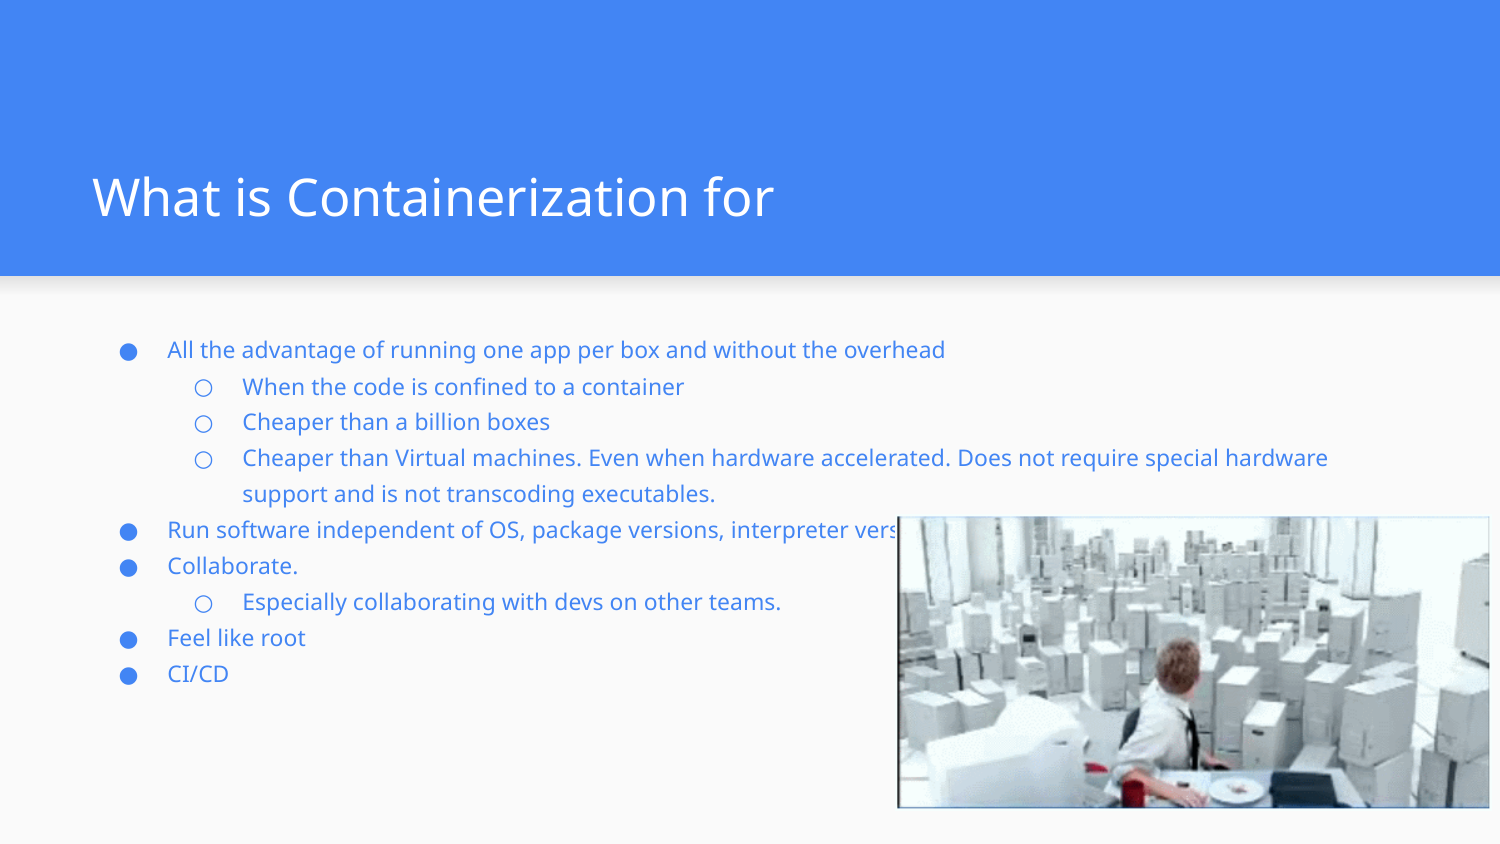

What is Containerization for
# All the advantage of running one app per box and without the overhead
When the code is confined to a container
Cheaper than a billion boxes
Cheaper than Virtual machines. Even when hardware accelerated. Does not require special hardware support and is not transcoding executables.
Run software independent of OS, package versions, interpreter versions
Collaborate.
Especially collaborating with devs on other teams.
Feel like root
CI/CD